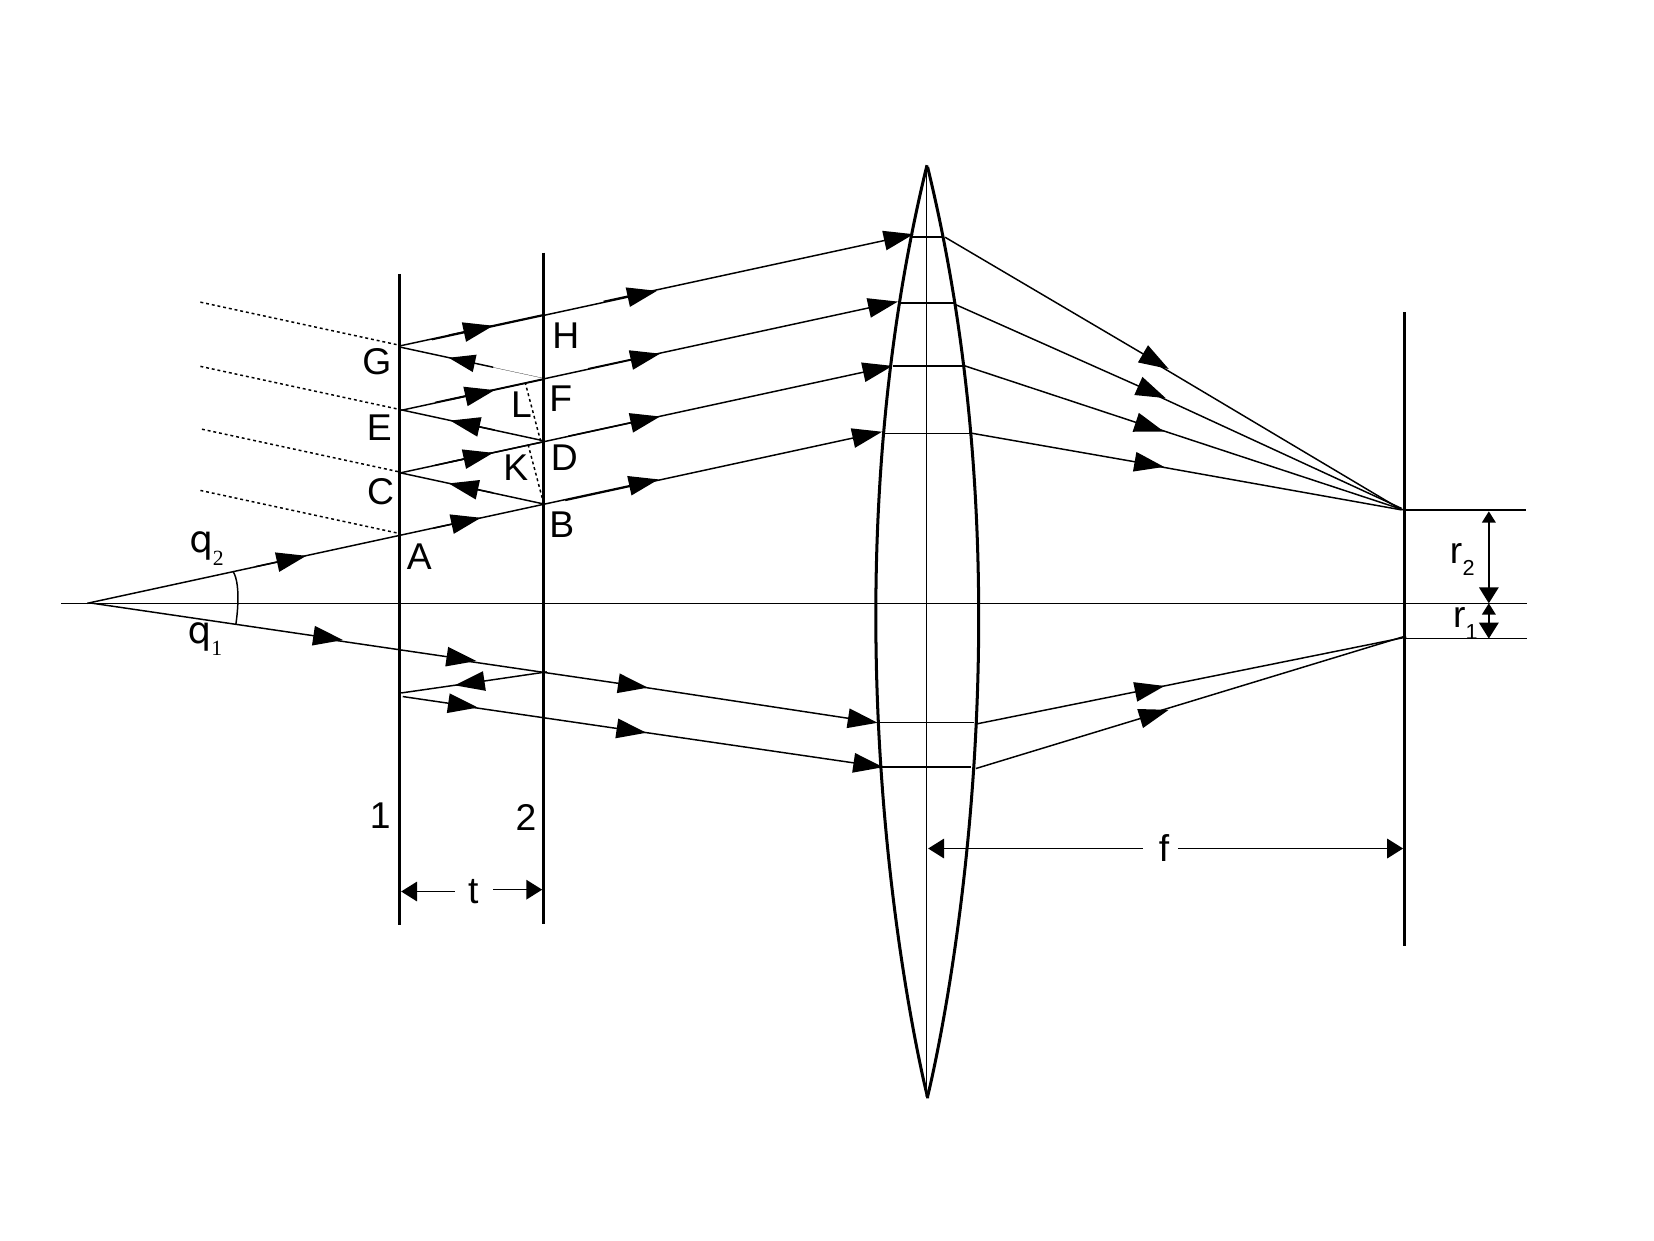

H
G
F
L
E
D
K
C
B
q2
r2
A
r1
q1
1
2
f
t